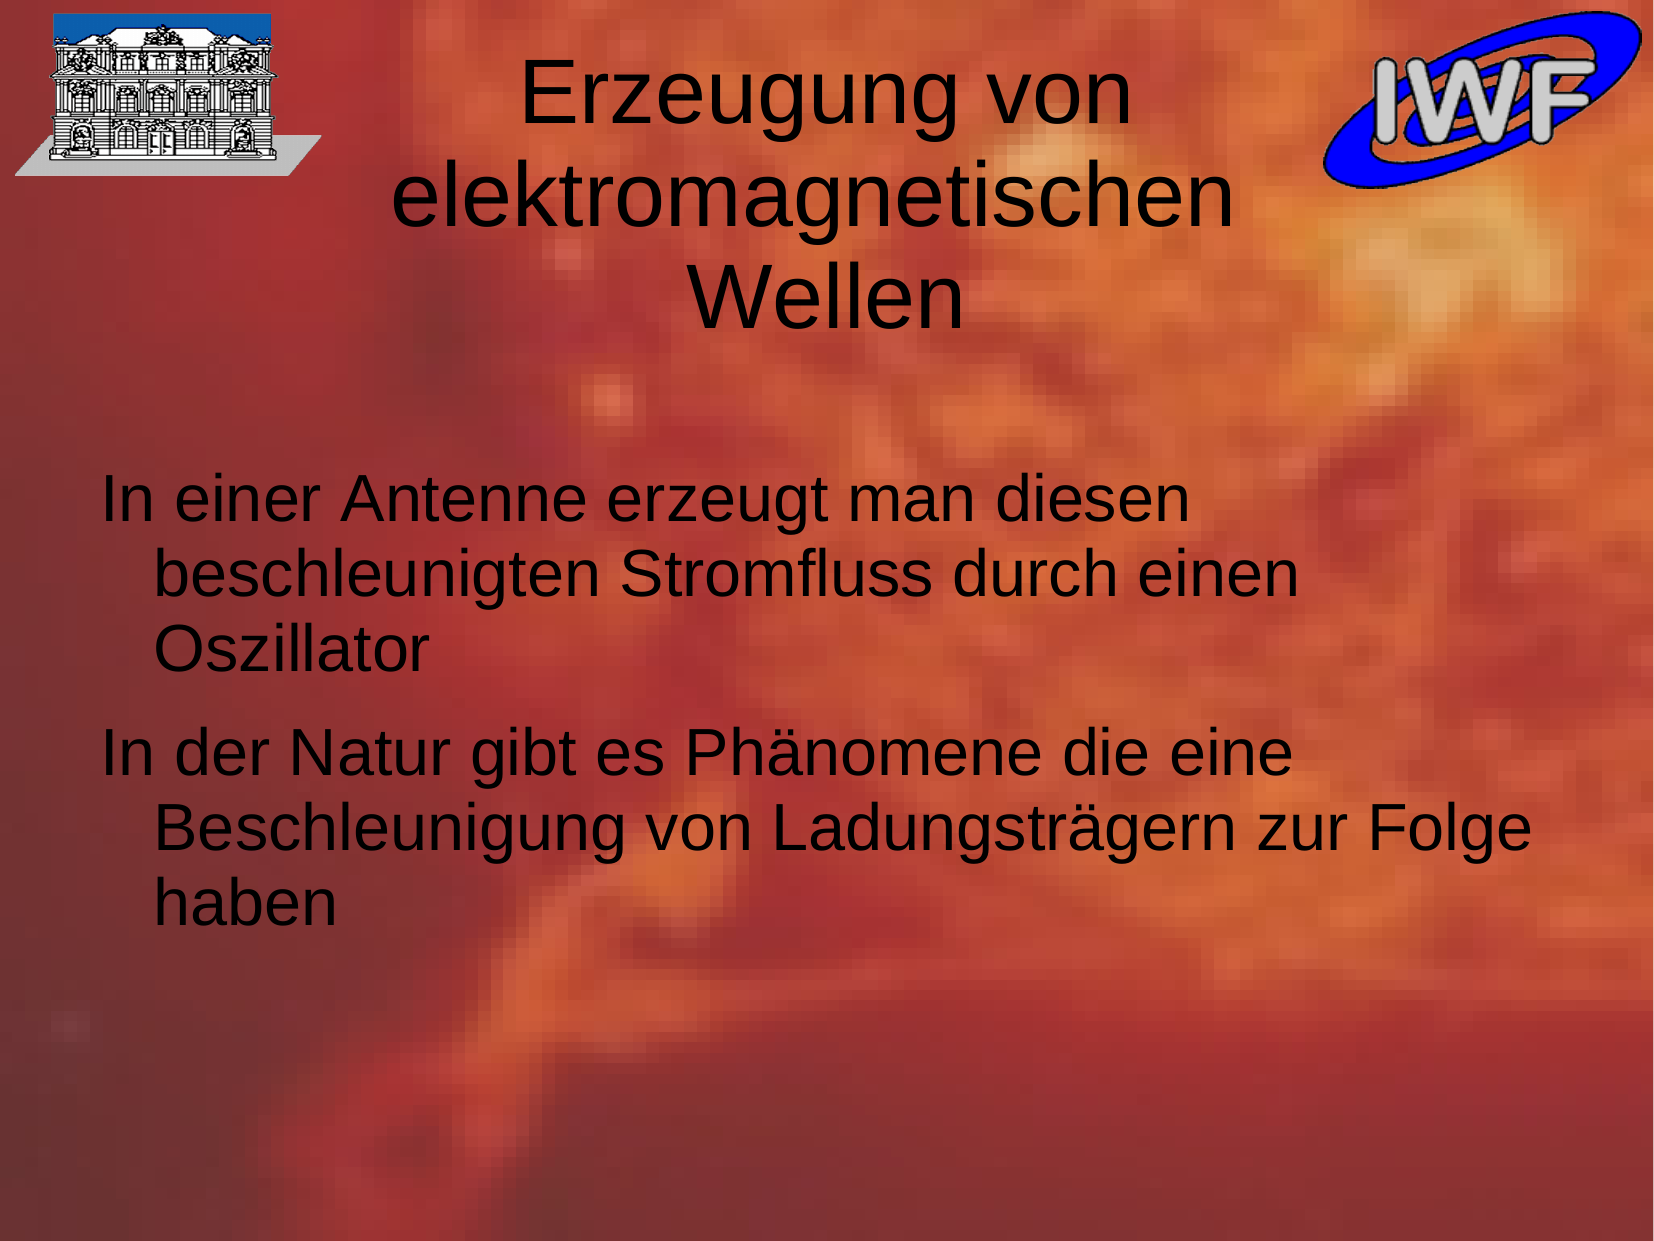

# Erzeugung von elektromagnetischen Wellen
In einer Antenne erzeugt man diesen beschleunigten Stromfluss durch einen Oszillator
In der Natur gibt es Phänomene die eine Beschleunigung von Ladungsträgern zur Folge haben